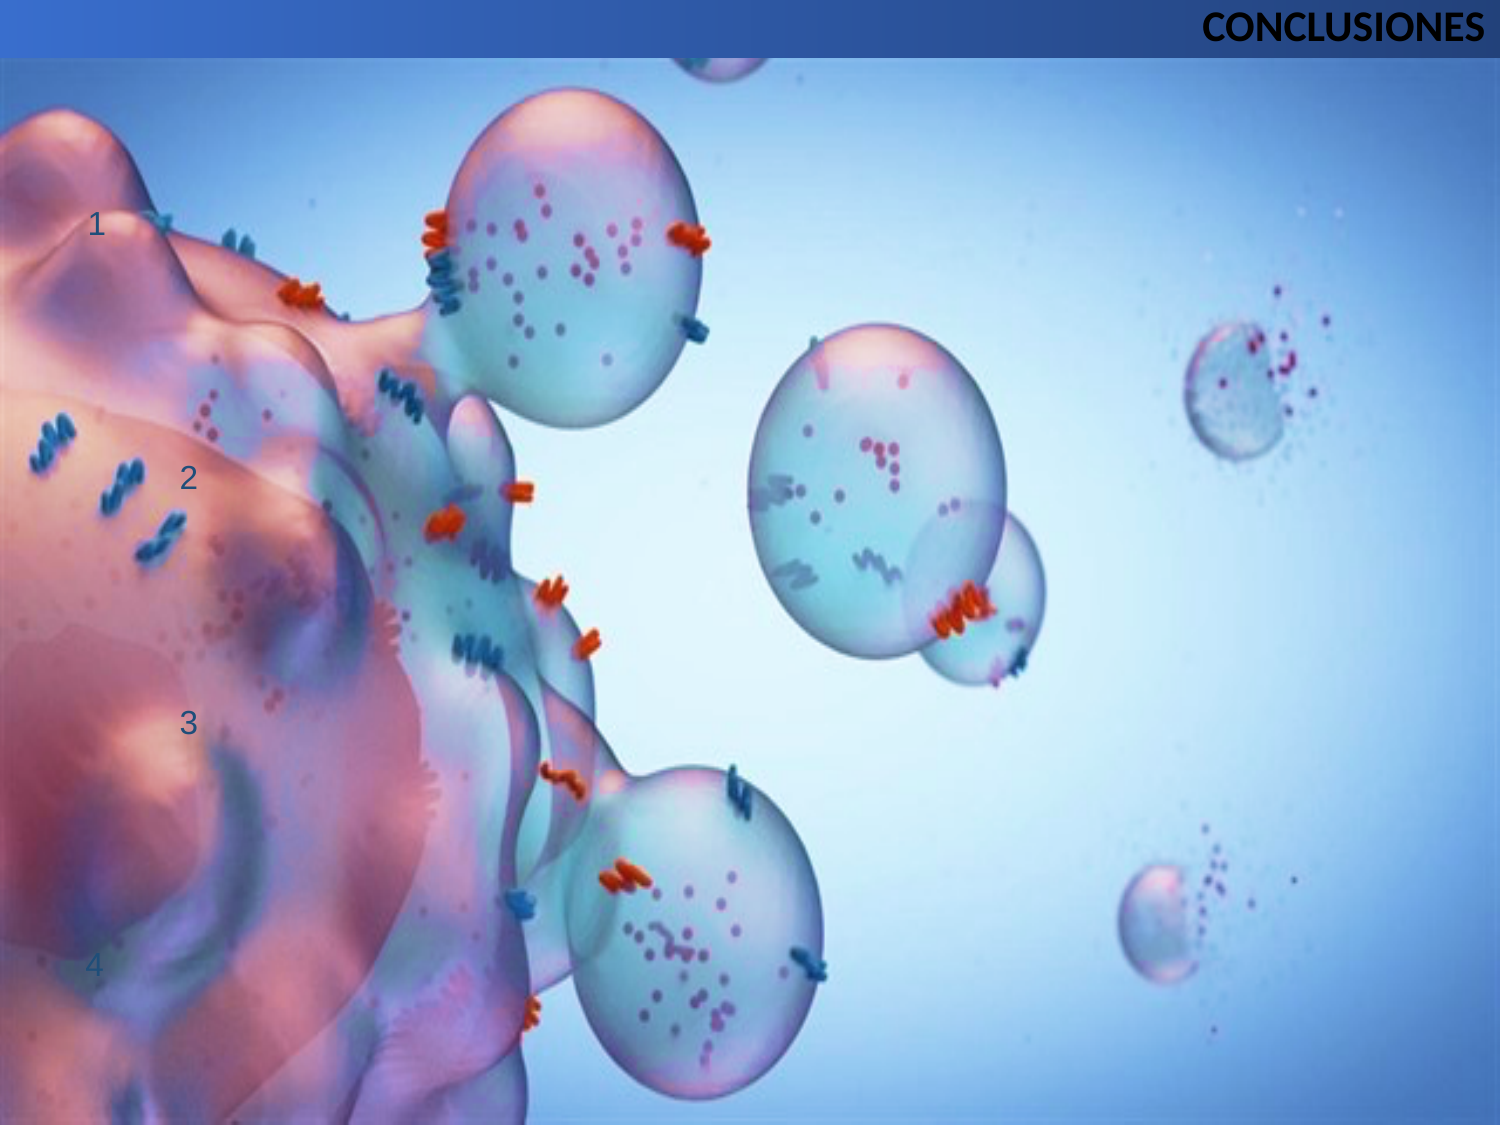

CONCLUSIONES
Se han localizado genes diana de los miRNA, presentes en las VEs, que están implicados en la regulación del ciclo celular.
El tratamiento in vitro con vesículas extracelulares liberadas por células mononucleares tratadas con genisteína inducen una disminución significativa de la fase G2/M en las células tumorales.
El tratamiento in vitro con vesículas extracelulares de células mononucleares tratadas con genisteína no genera cambios significativos en la apoptosis de las células tumorales.
Las vesículas extracelulares liberadas por las células mononucleares tratadas con genisteína contienen 18 miRNA significativos, 17 infraexpresados y 1 sobreexpresado con respecto al control.
1
2
3
4
#